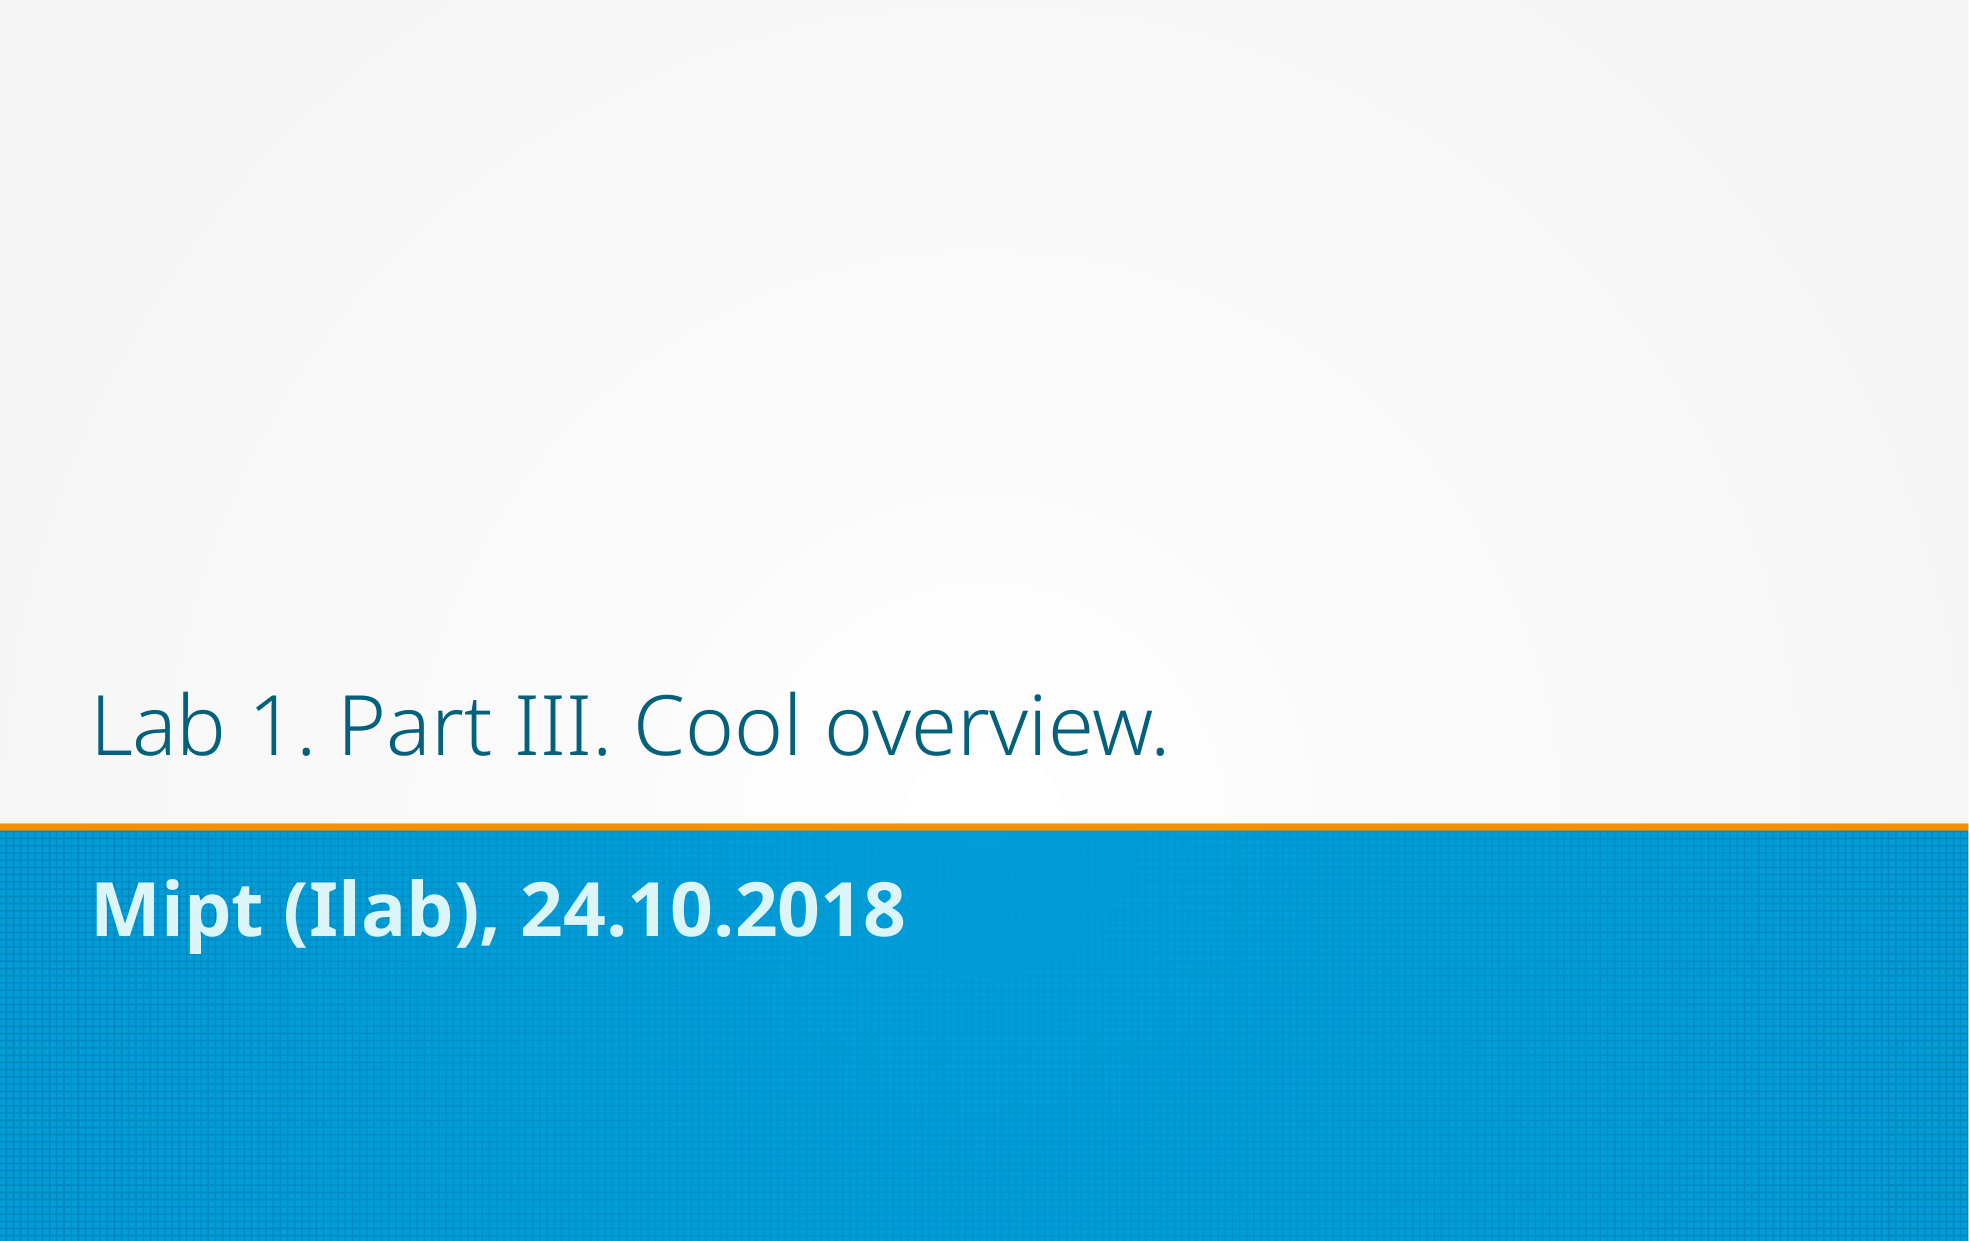

# Lab 1. Part III. Cool overview.
Mipt (Ilab), 24.10.2018